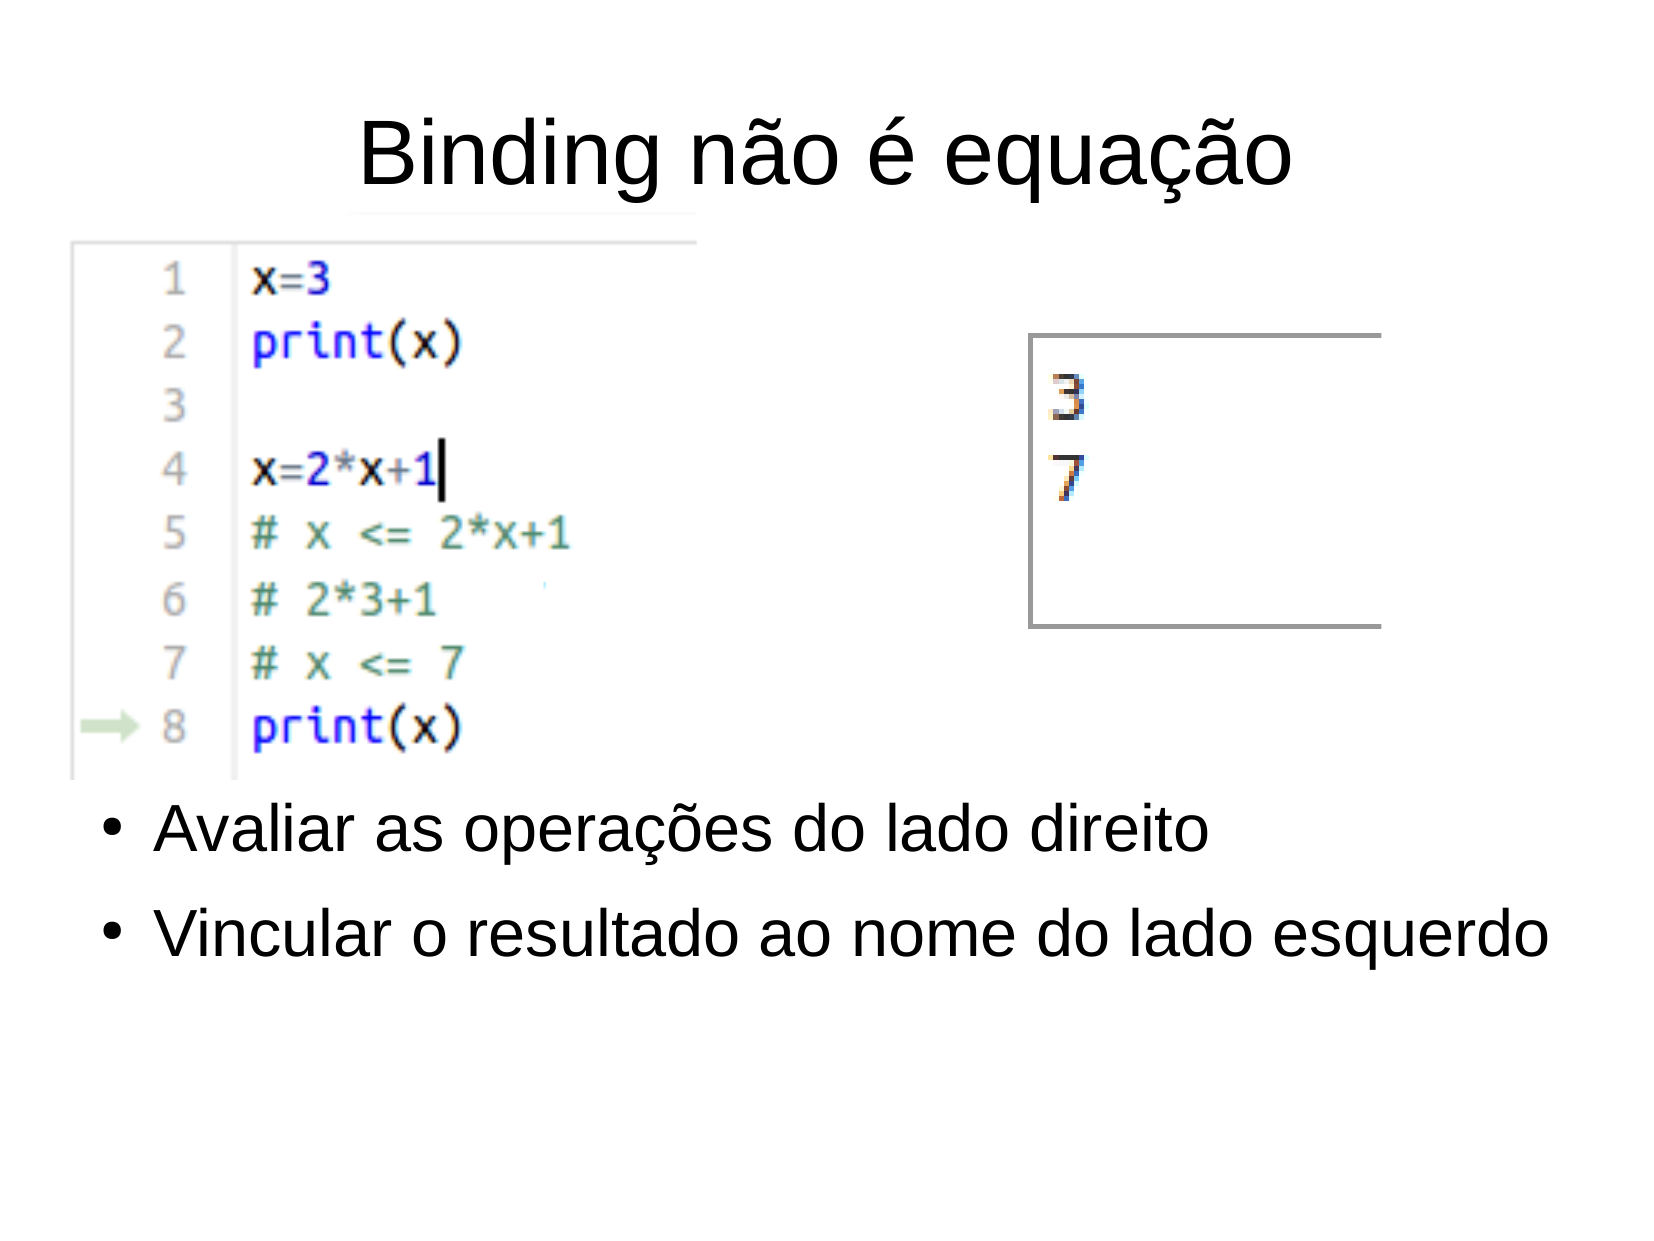

# Binding não é equação
Avaliar as operações do lado direito
Vincular o resultado ao nome do lado esquerdo